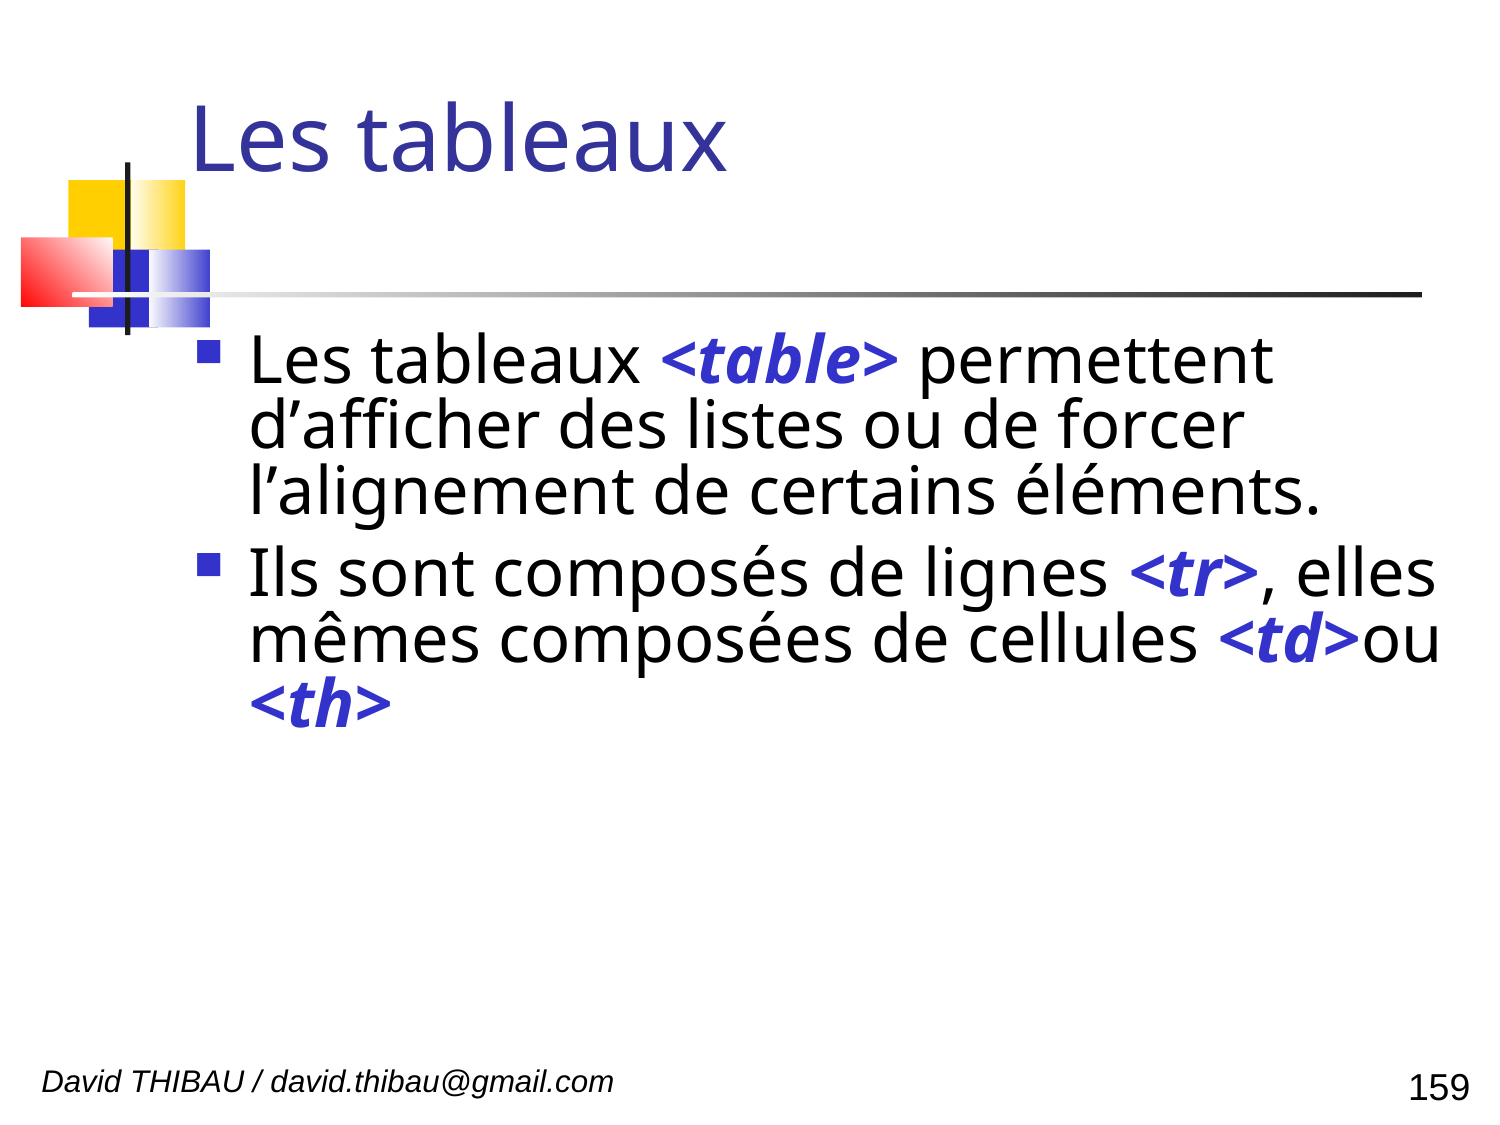

# Les tableaux
Les tableaux <table> permettent d’afficher des listes ou de forcer l’alignement de certains éléments.
Ils sont composés de lignes <tr>, elles mêmes composées de cellules <td>ou <th>